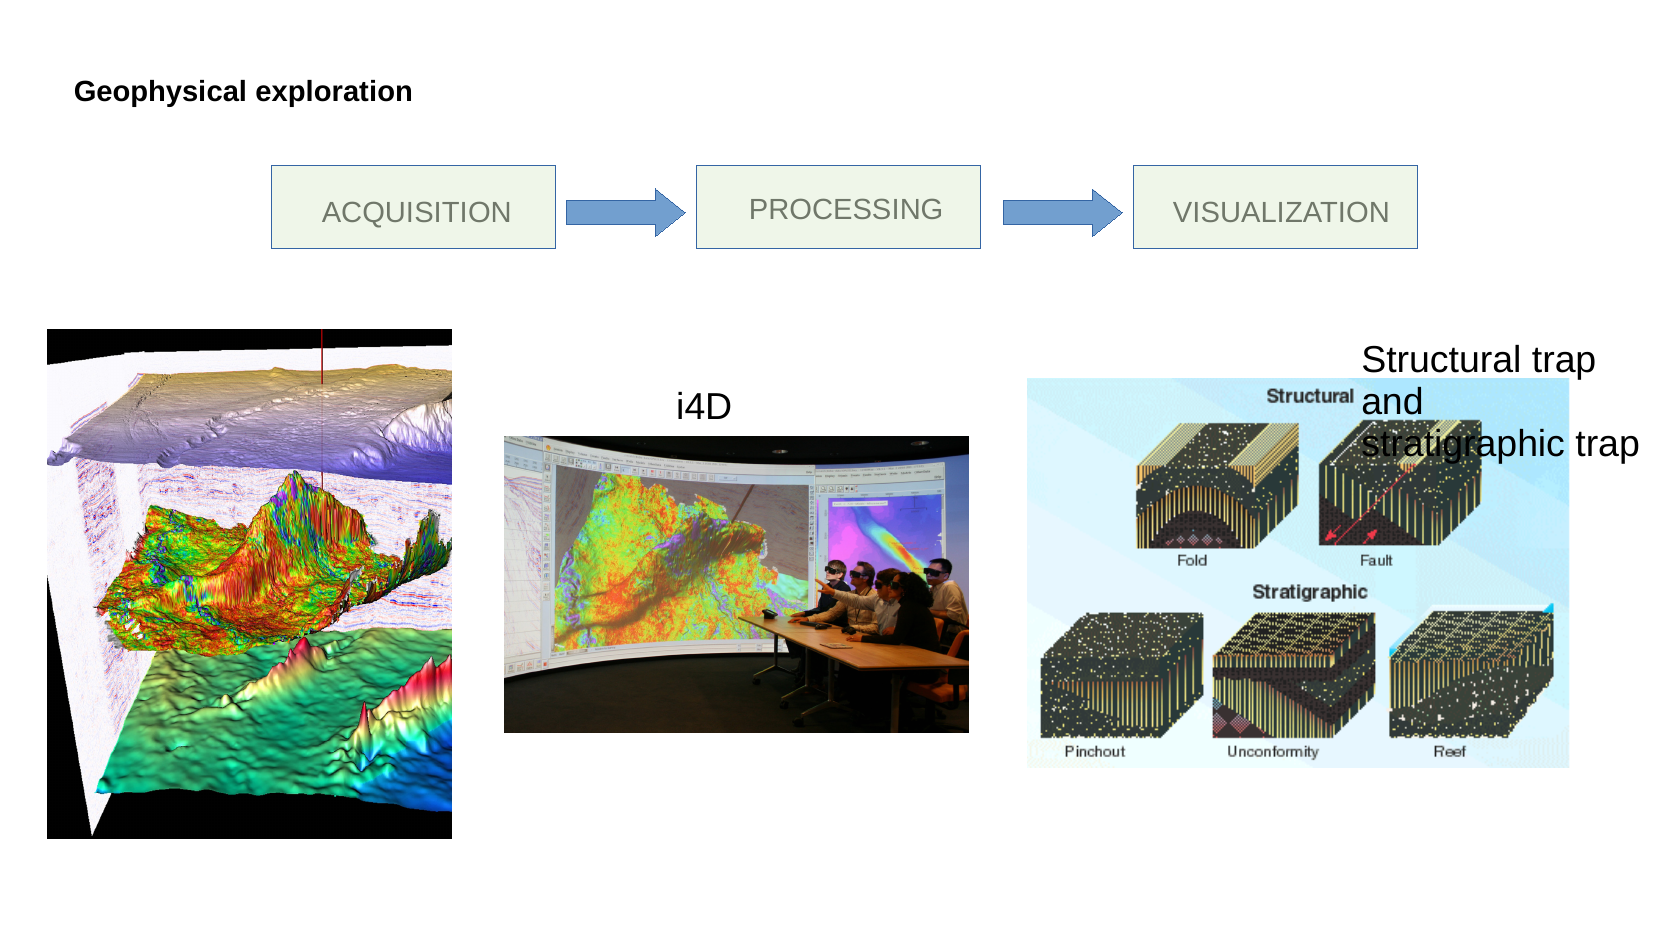

Geophysical exploration
PROCESSING
ACQUISITION
VISUALIZATION
Structural trap
and
stratigraphic trap
i4D